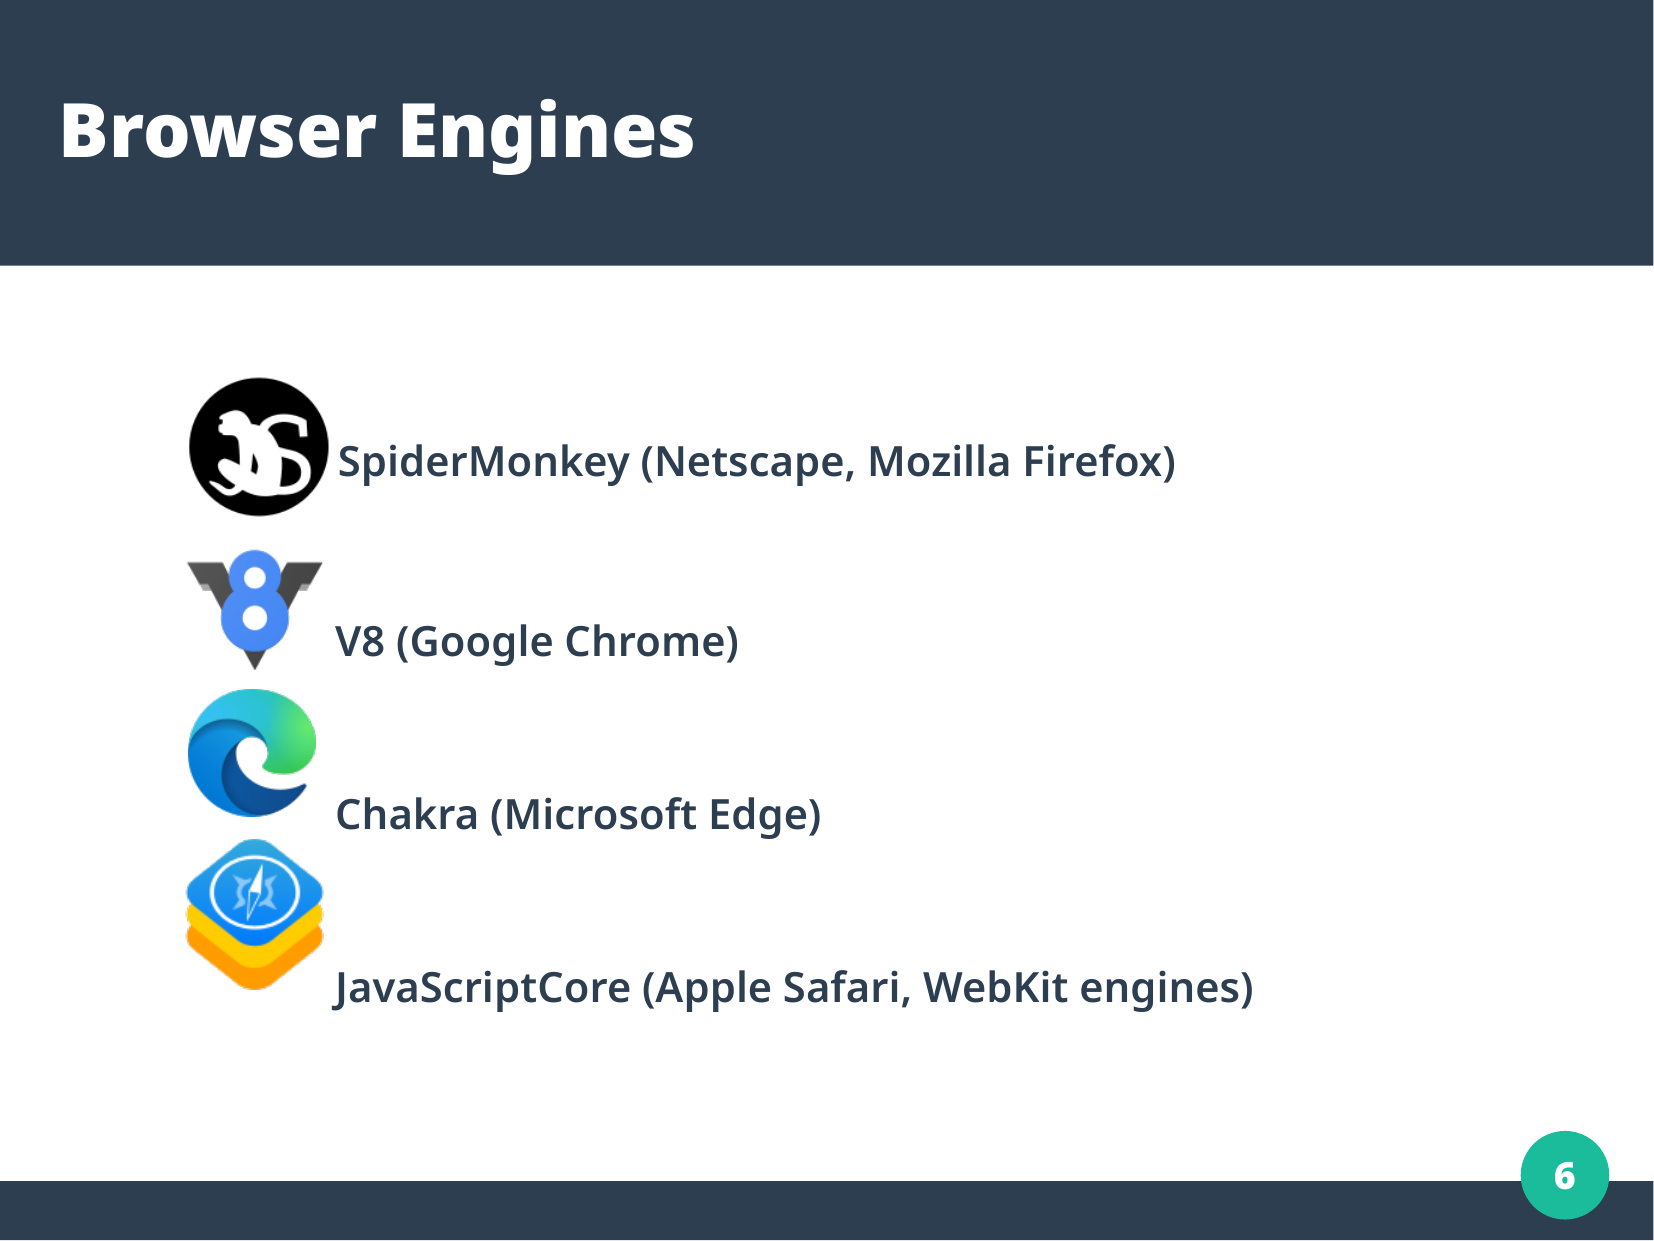

# Browser Engines
 SpiderMonkey (Netscape, Mozilla Firefox)
 V8 (Google Chrome)
 Chakra (Microsoft Edge)
 JavaScriptCore (Apple Safari, WebKit engines)
6